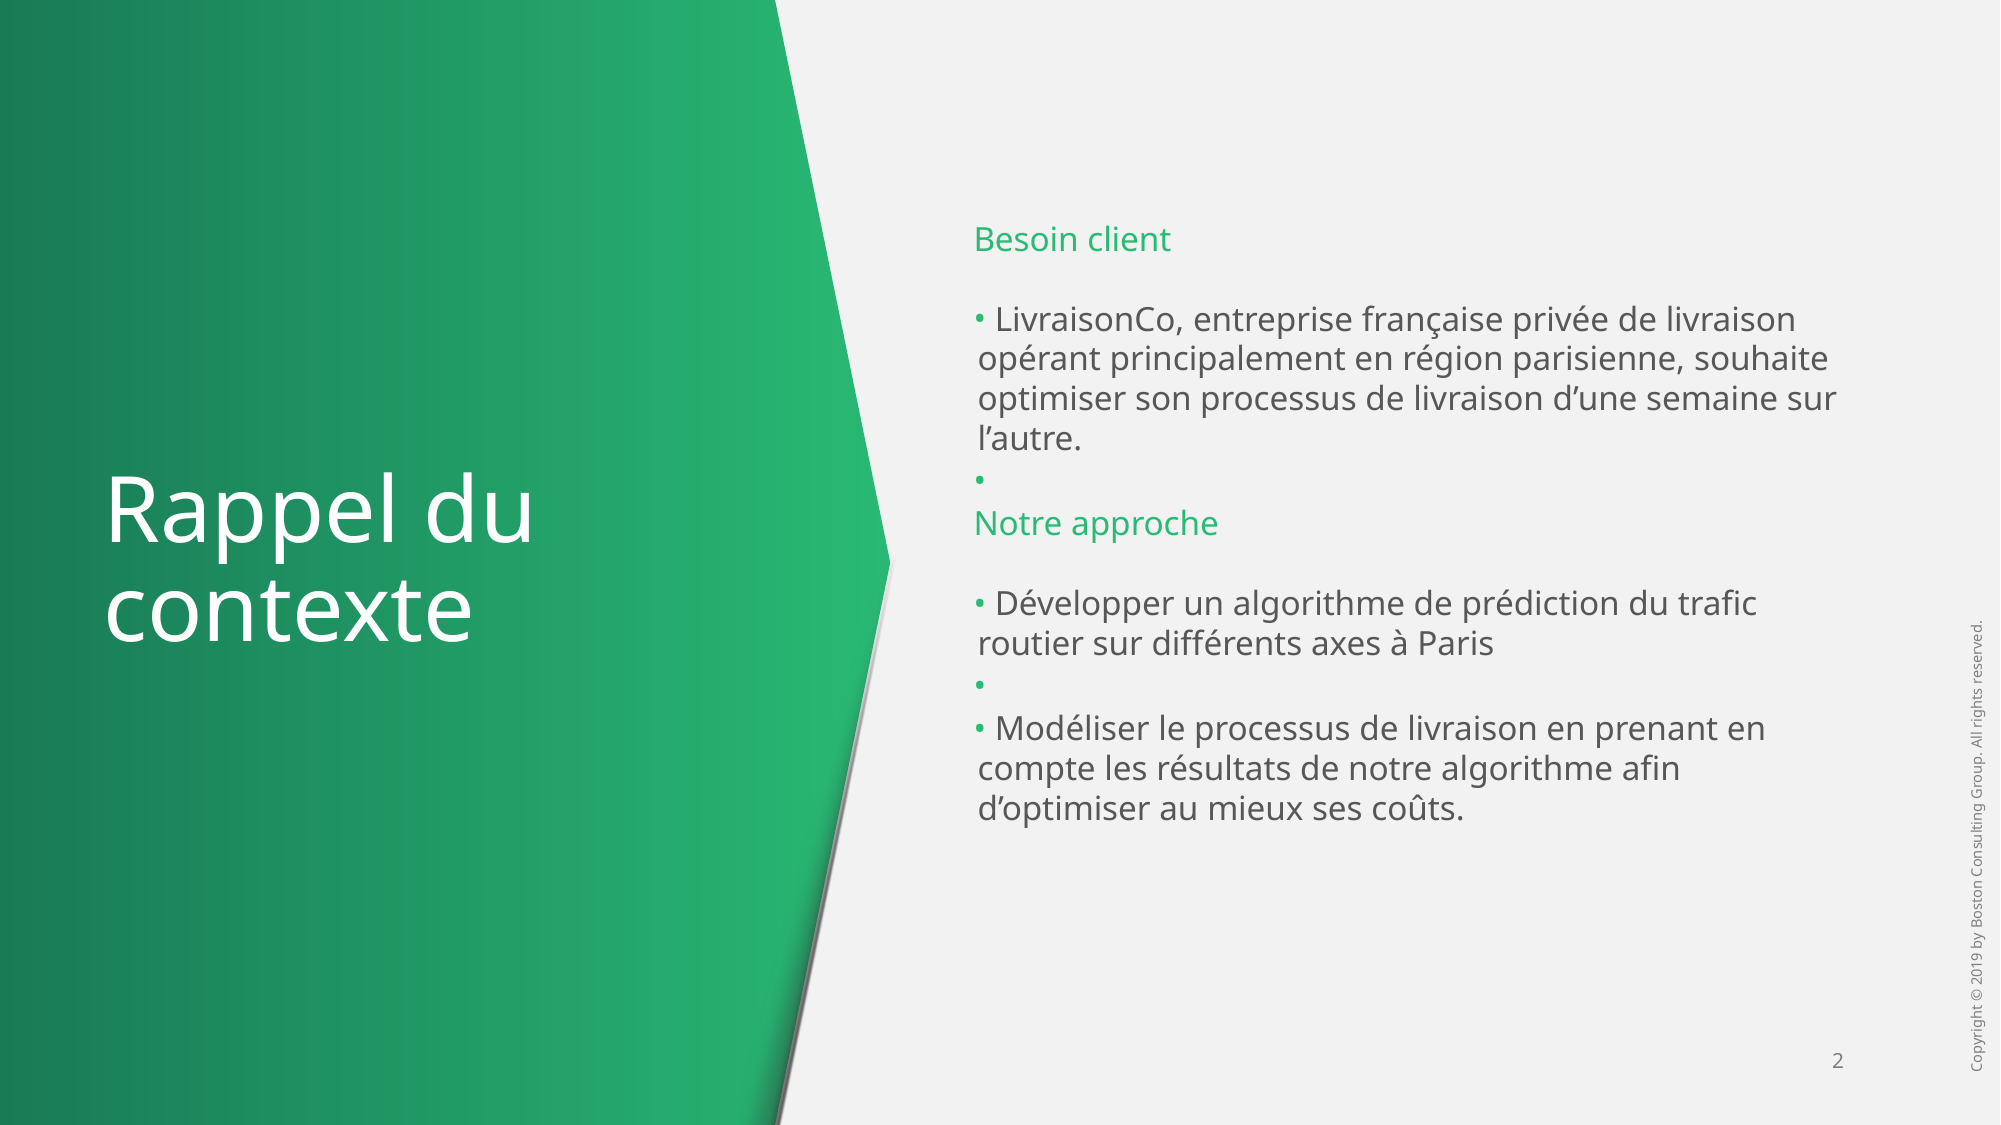

Besoin client
 LivraisonCo, entreprise française privée de livraison opérant principalement en région parisienne, souhaite optimiser son processus de livraison d’une semaine sur l’autre.
Notre approche
 Développer un algorithme de prédiction du trafic routier sur différents axes à Paris
 Modéliser le processus de livraison en prenant en compte les résultats de notre algorithme afin d’optimiser au mieux ses coûts.
# Rappel du contexte